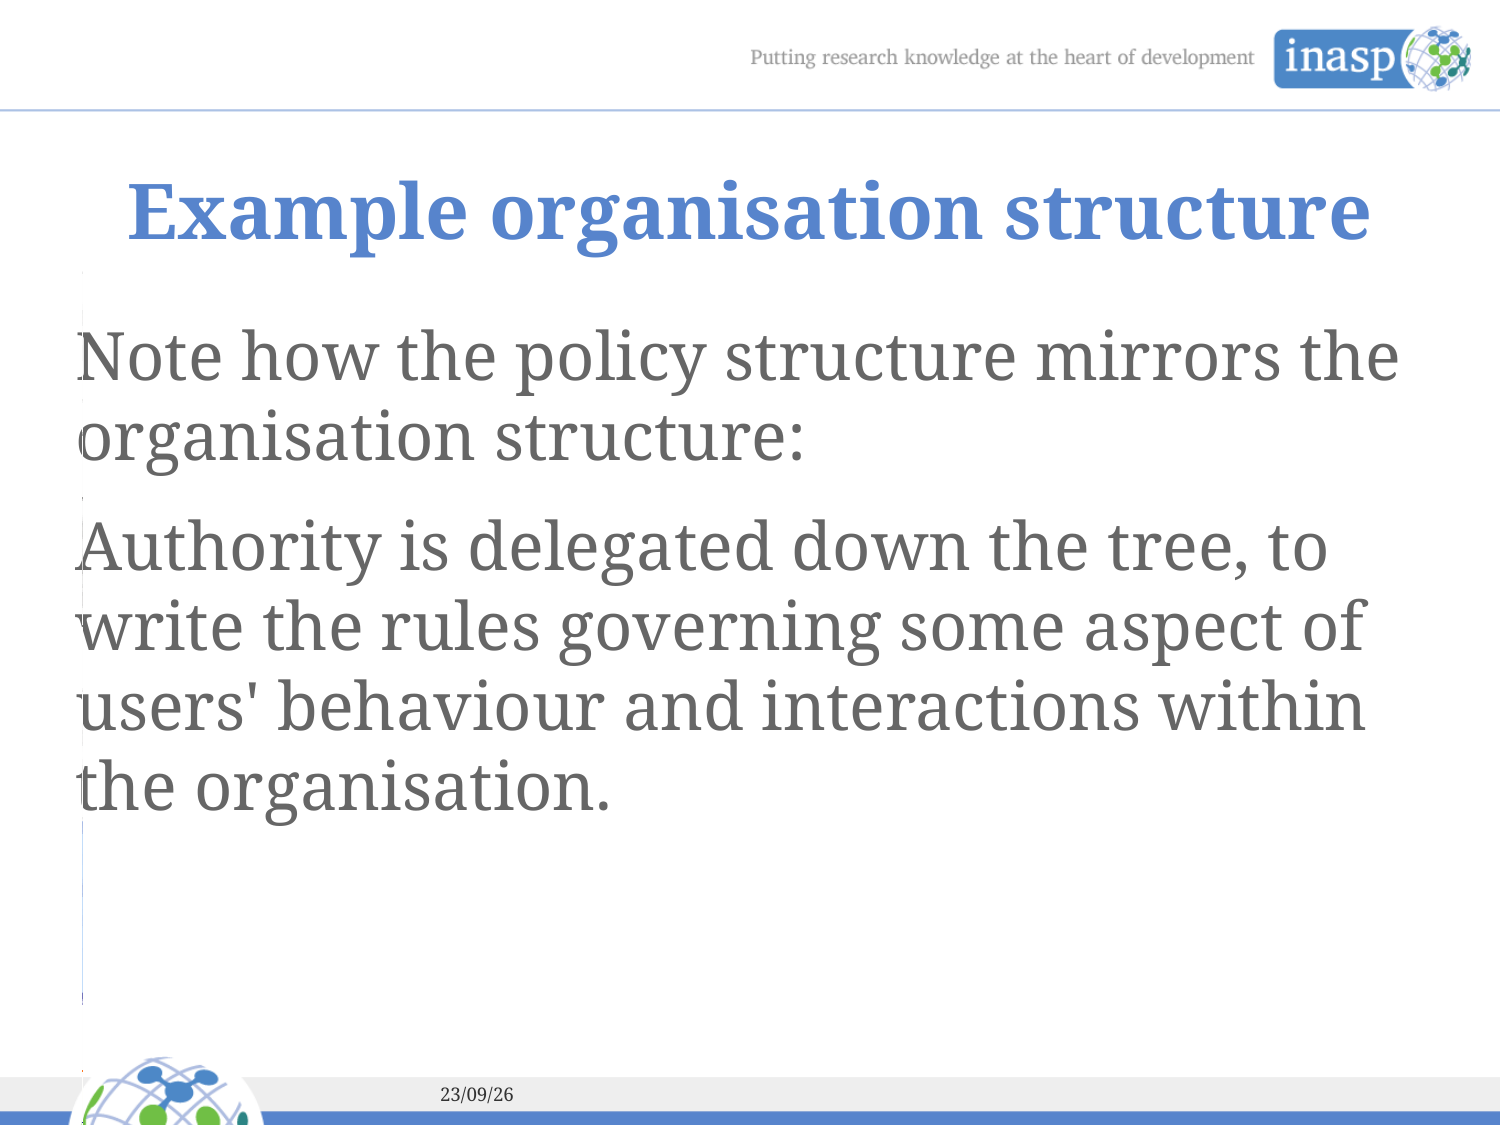

# Example organisation structure
Note how the policy structure mirrors the organisation structure:
Authority is delegated down the tree, to write the rules governing some aspect of users' behaviour and interactions within the organisation.